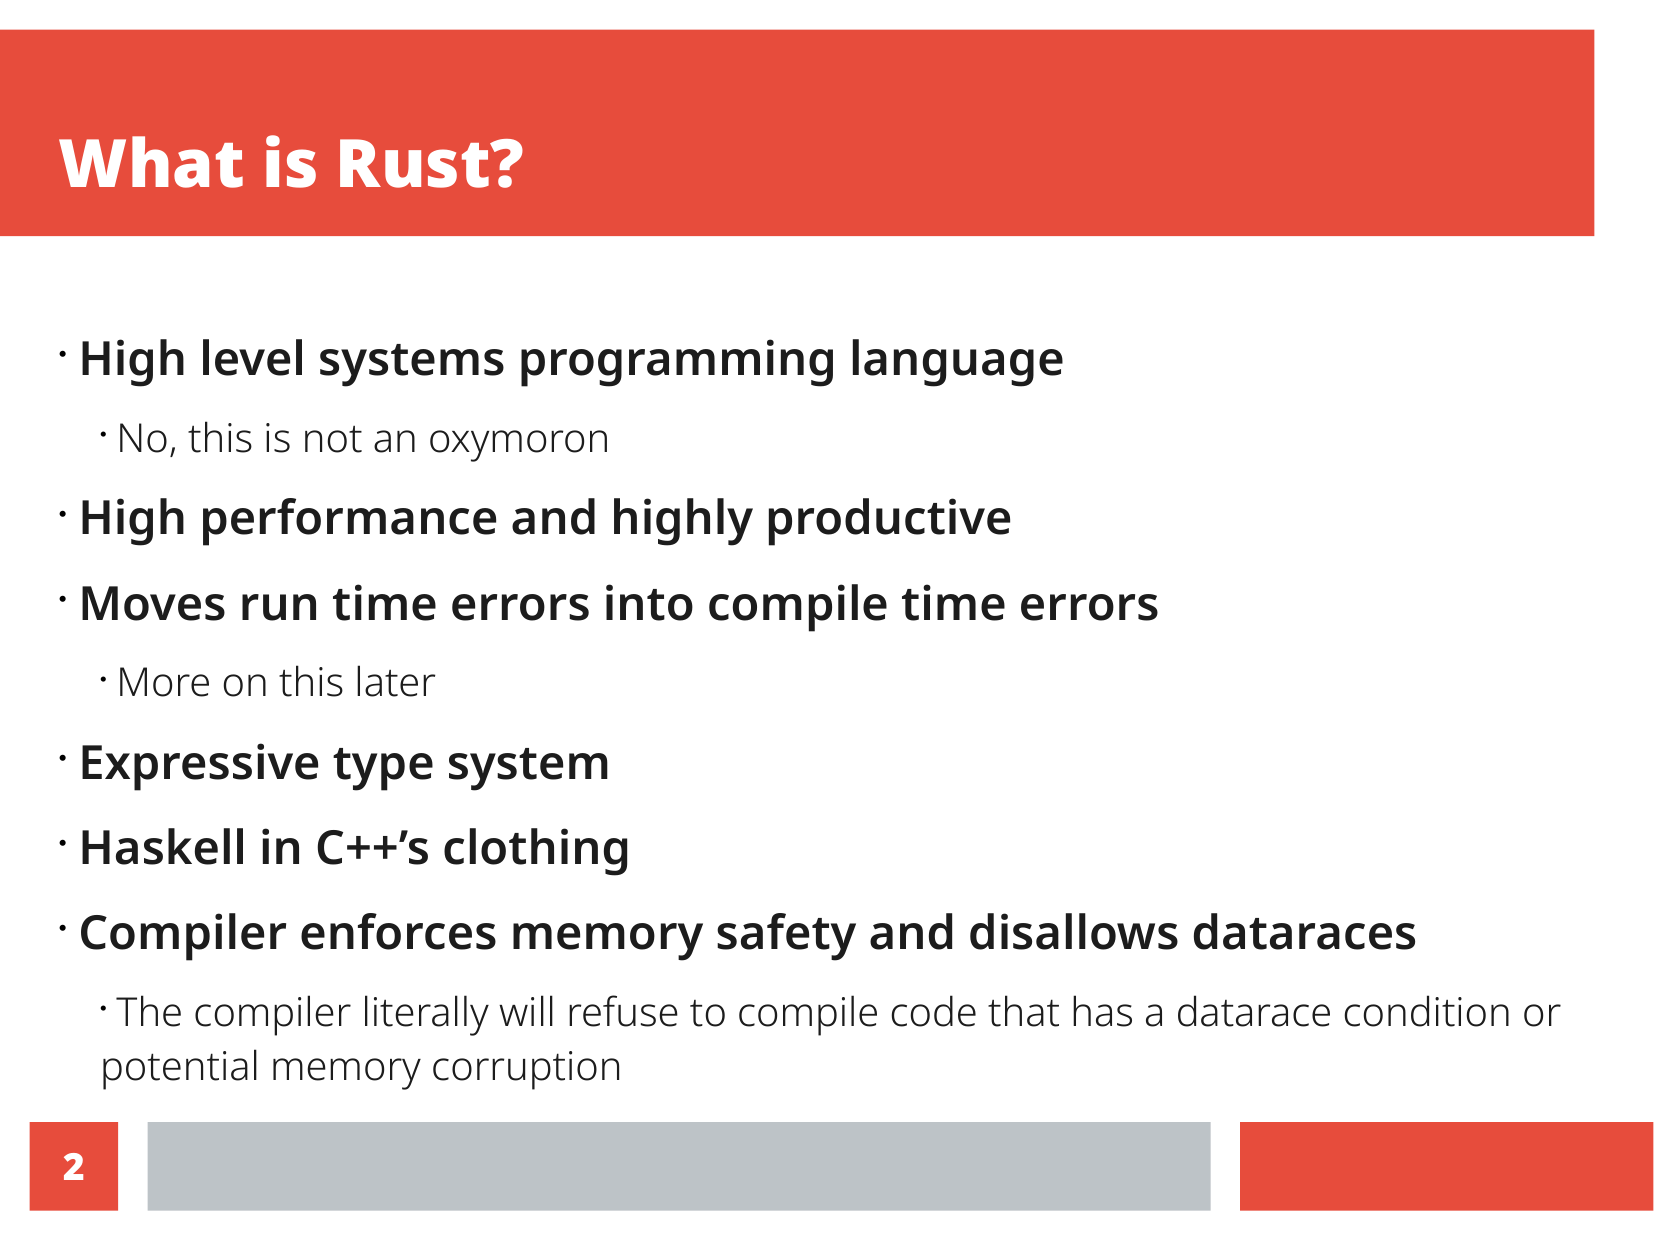

# What is Rust?
 High level systems programming language
 No, this is not an oxymoron
 High performance and highly productive
 Moves run time errors into compile time errors
 More on this later
 Expressive type system
 Haskell in C++’s clothing
 Compiler enforces memory safety and disallows dataraces
 The compiler literally will refuse to compile code that has a datarace condition or potential memory corruption
2